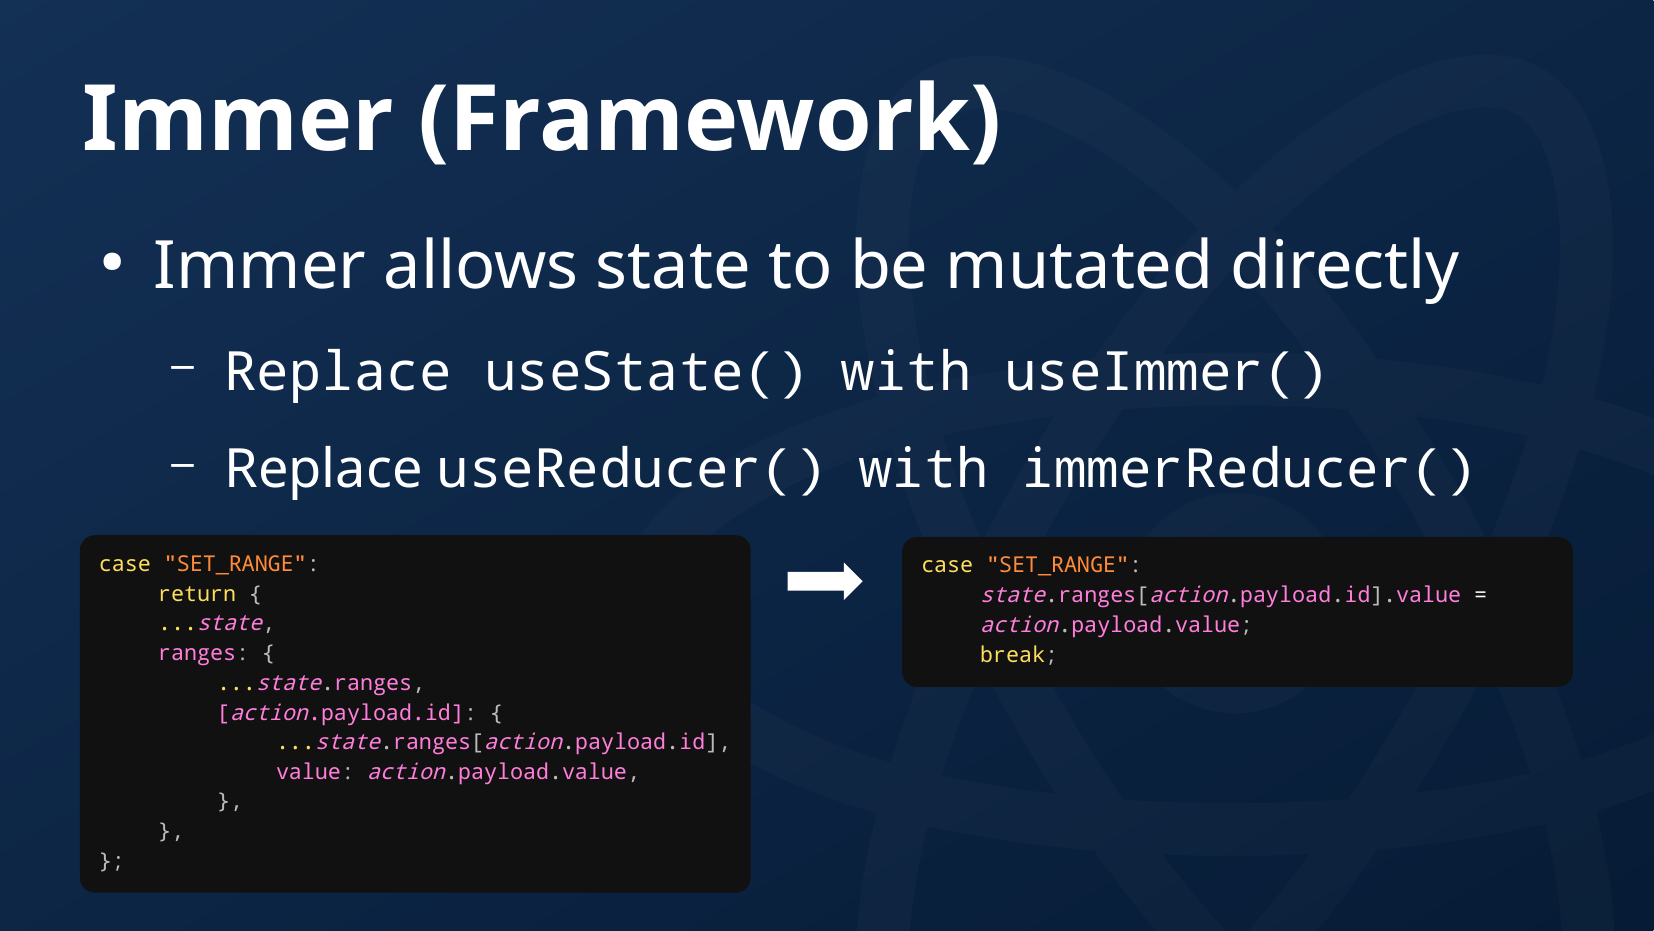

# Immer (Framework)
Immer allows state to be mutated directly
Replace useState() with useImmer()
Replace useReducer() with immerReducer()
case "SET_RANGE":
return {
...state,
ranges: {
...state.ranges,
[action.payload.id]: {
...state.ranges[action.payload.id],
value: action.payload.value,
},
},
};
case "SET_RANGE":
state.ranges[action.payload.id].value = action.payload.value;
break;